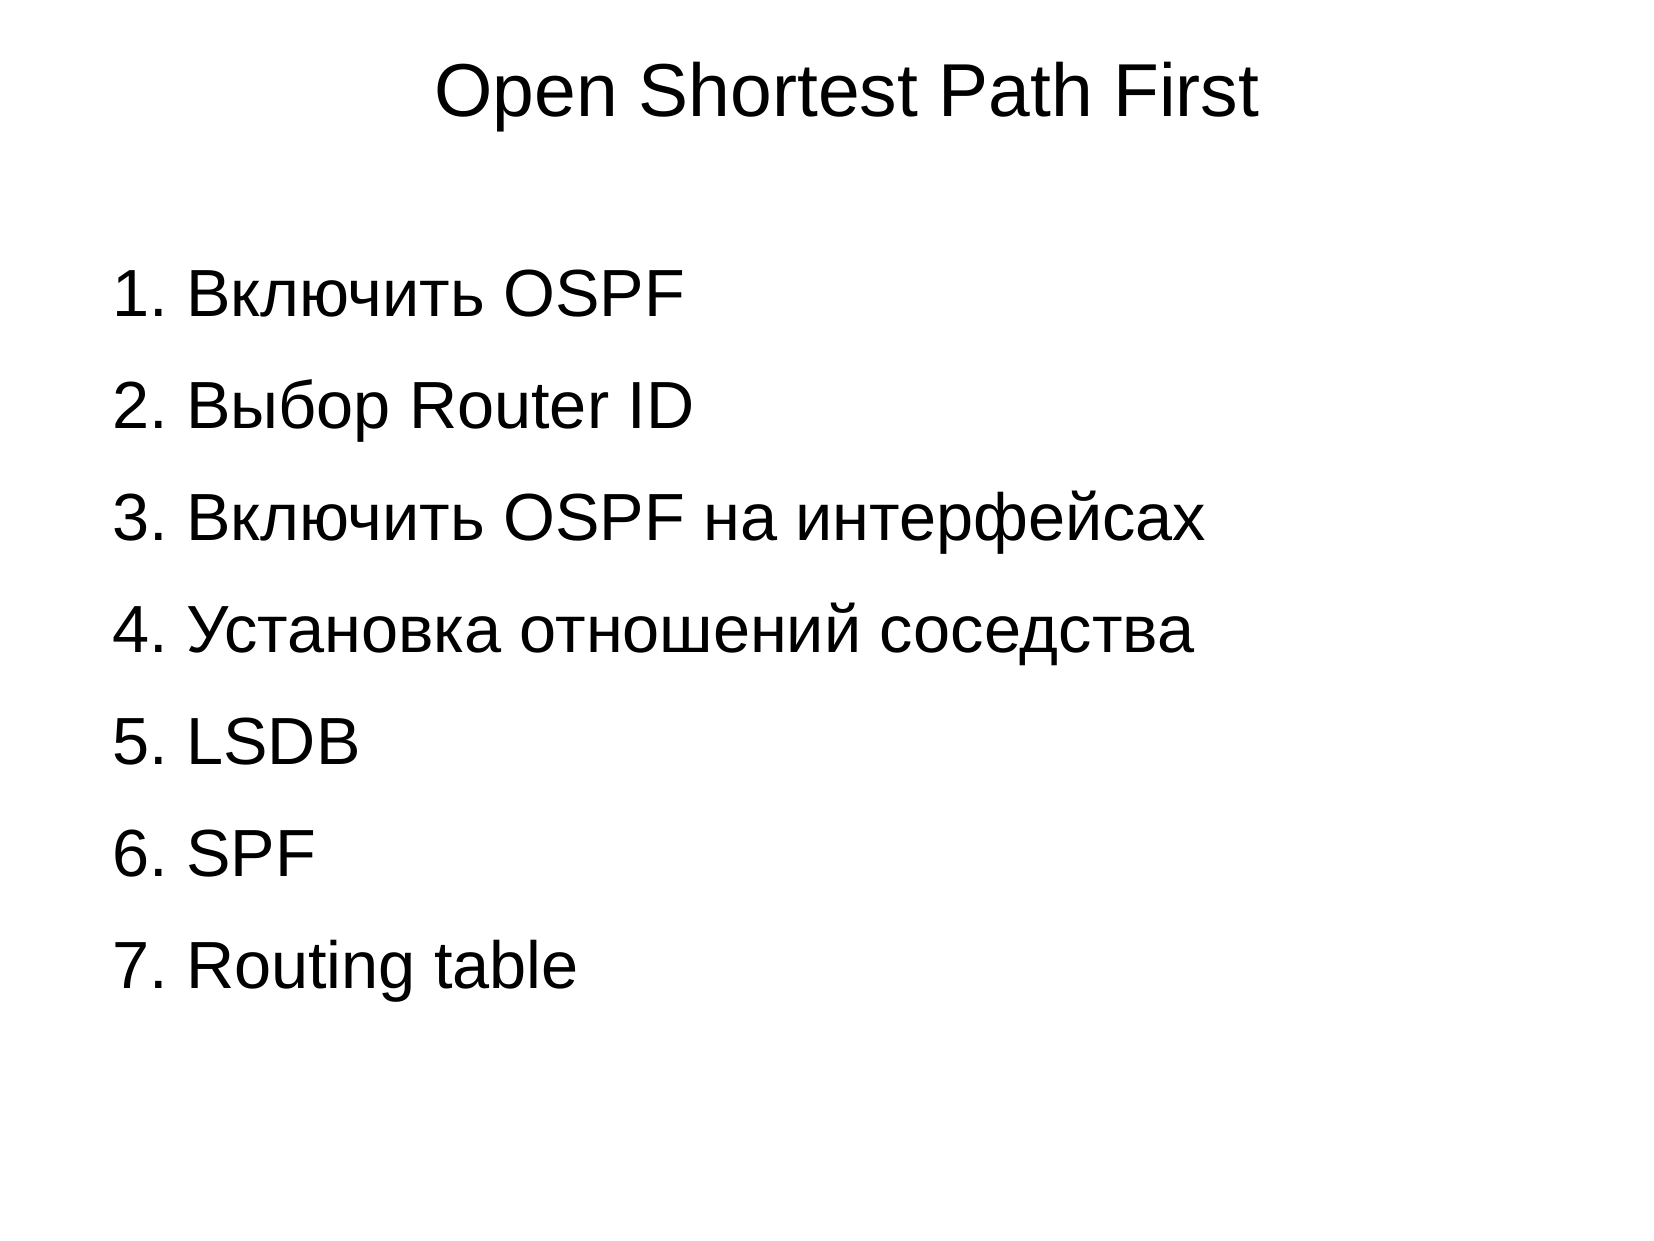

# Open Shortest Path First
1. Включить OSPF
2. Выбор Router ID
3. Включить OSPF на интерфейсах
4. Установка отношений соседства
5. LSDB
6. SPF
7. Routing table